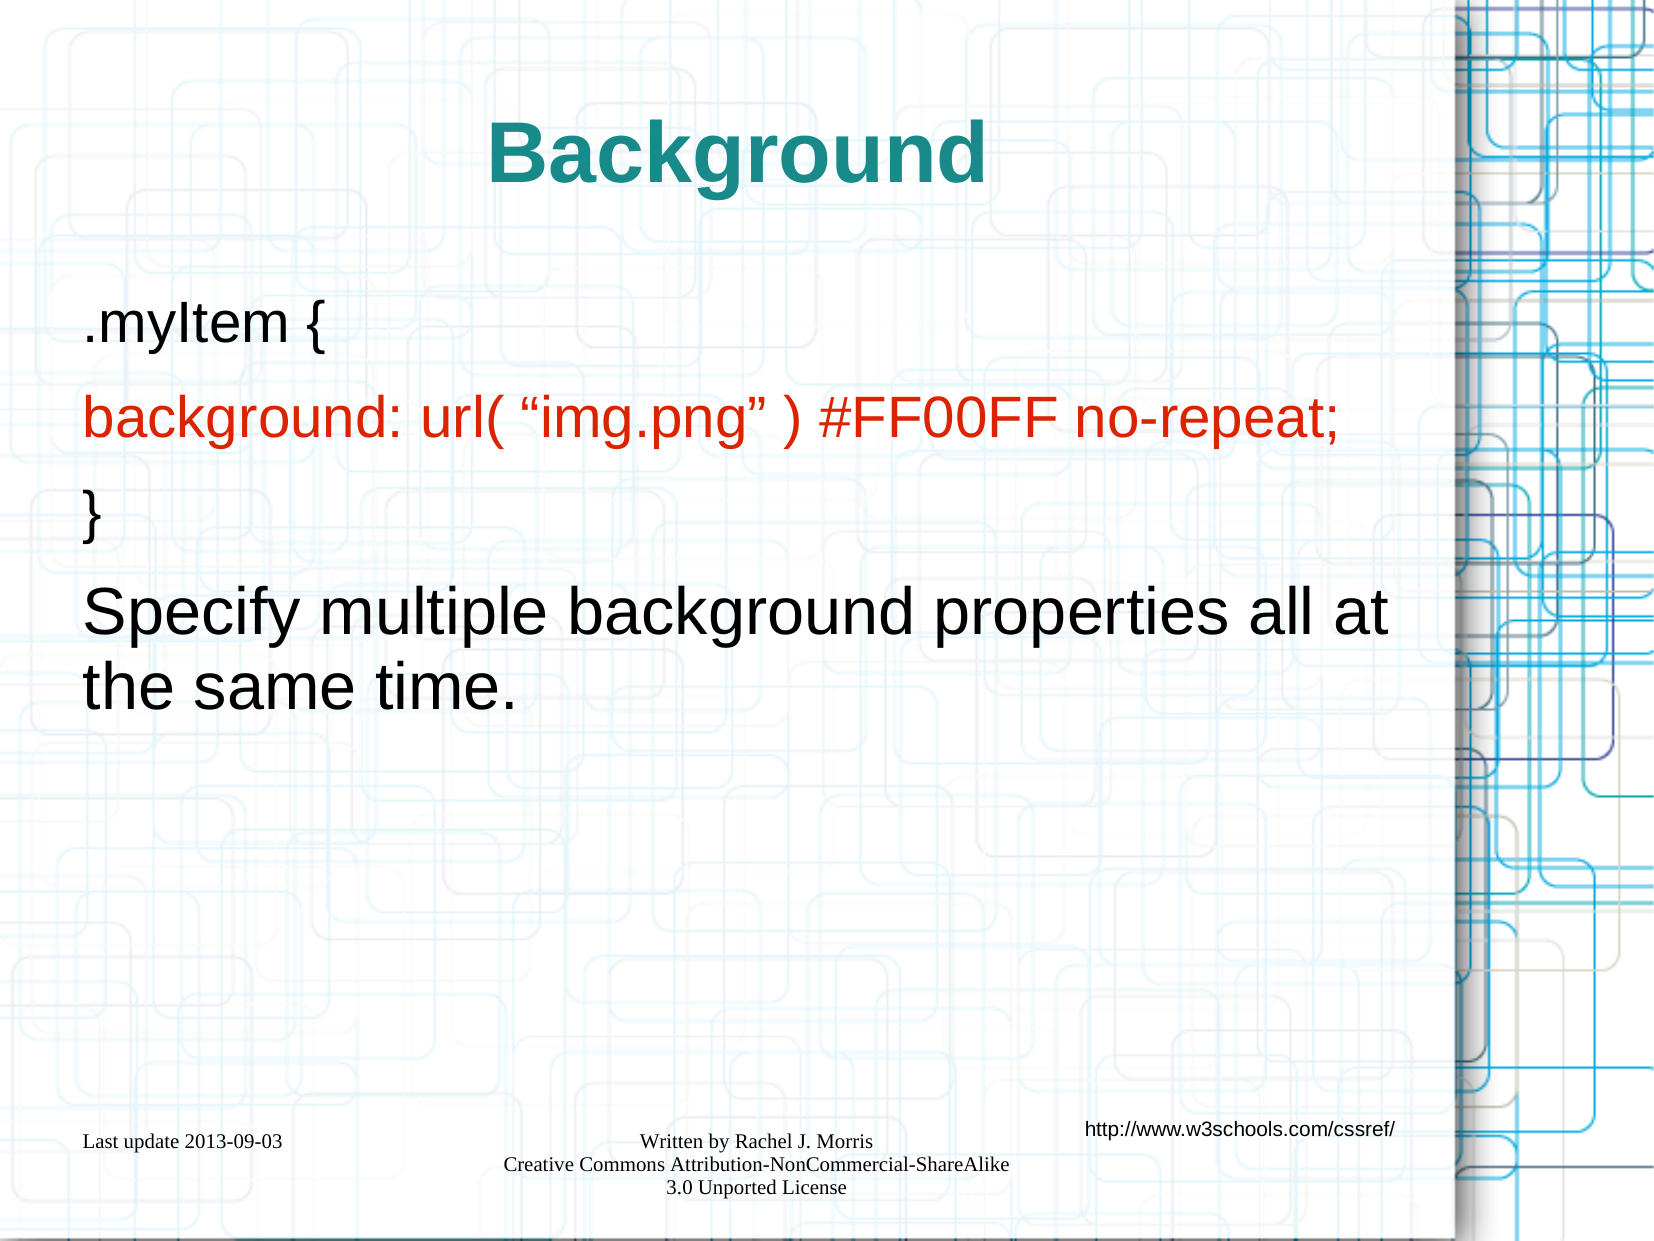

# Background
.myItem {
background: url( “img.png” ) #FF00FF no-repeat;
}
Specify multiple background properties all at the same time.
http://www.w3schools.com/cssref/